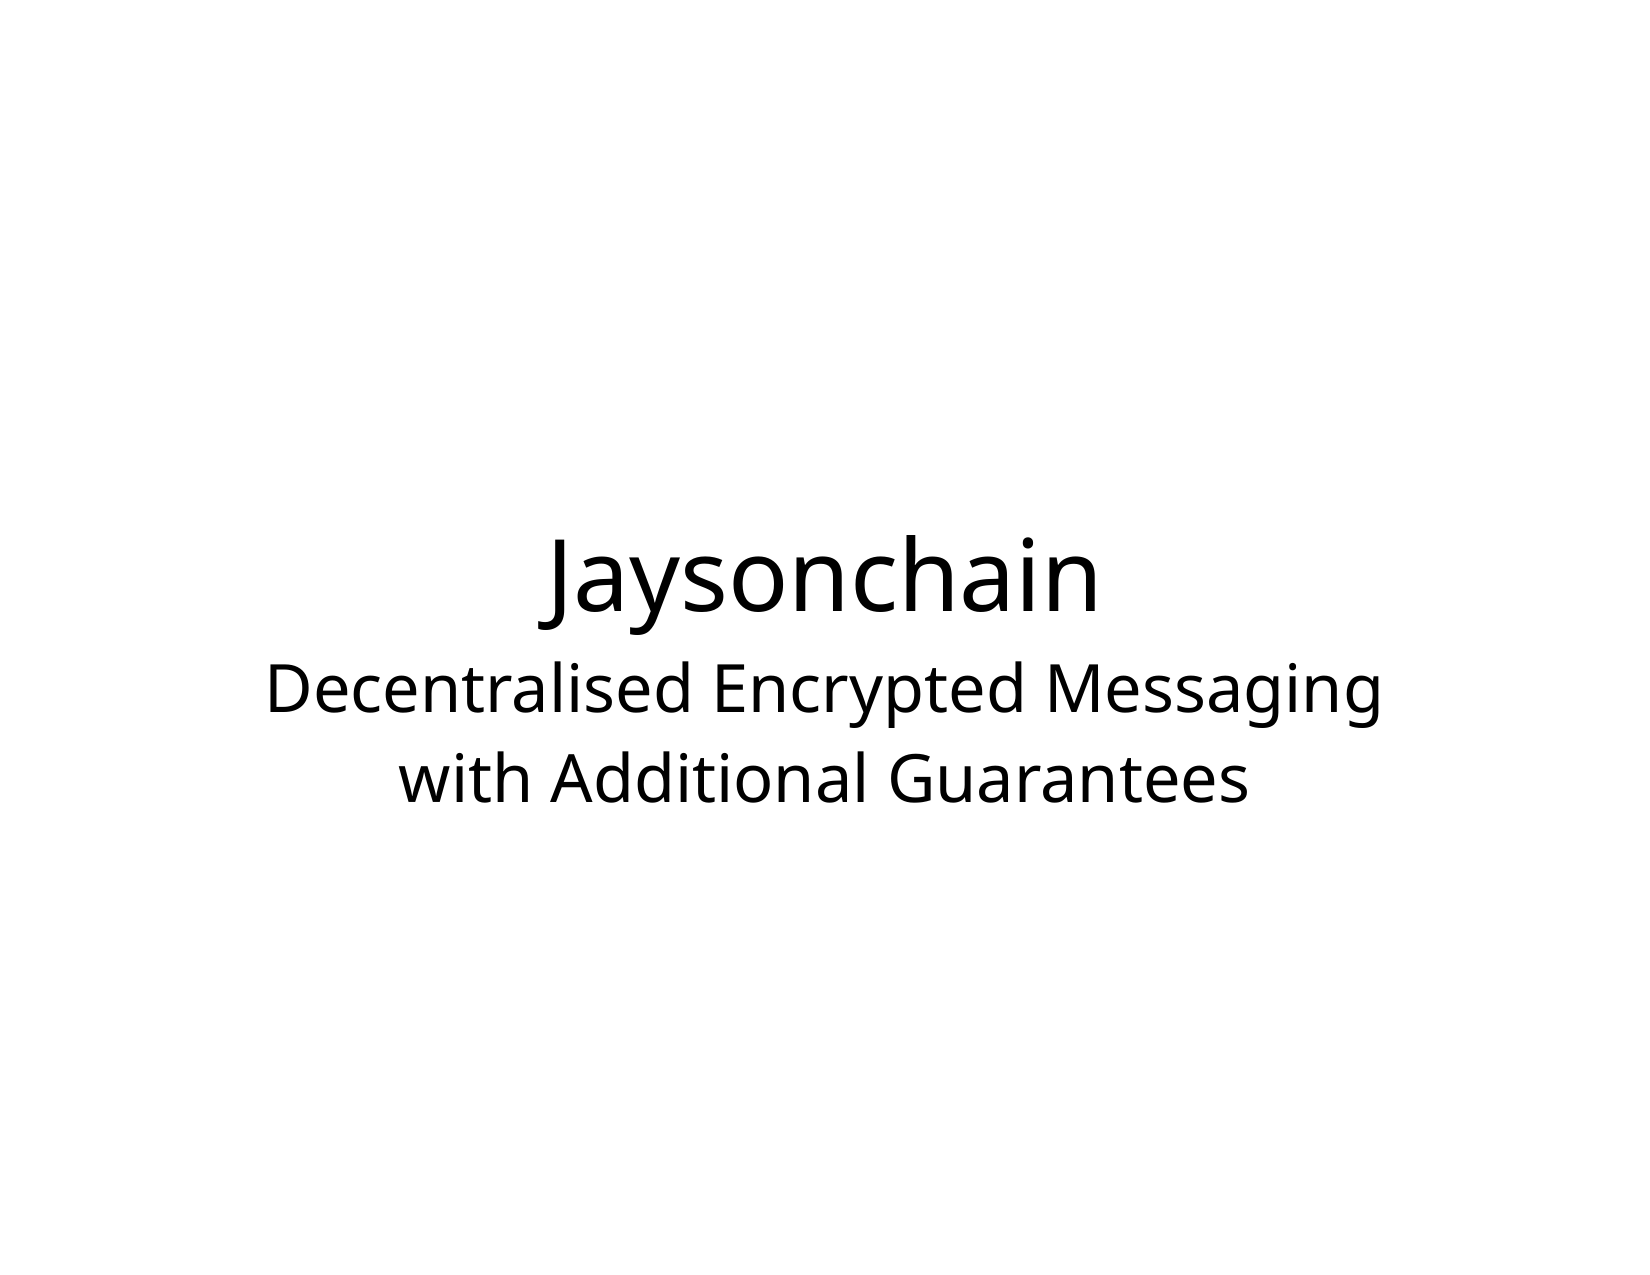

# Jaysonchain
Decentralised Encrypted Messaging
with Additional Guarantees